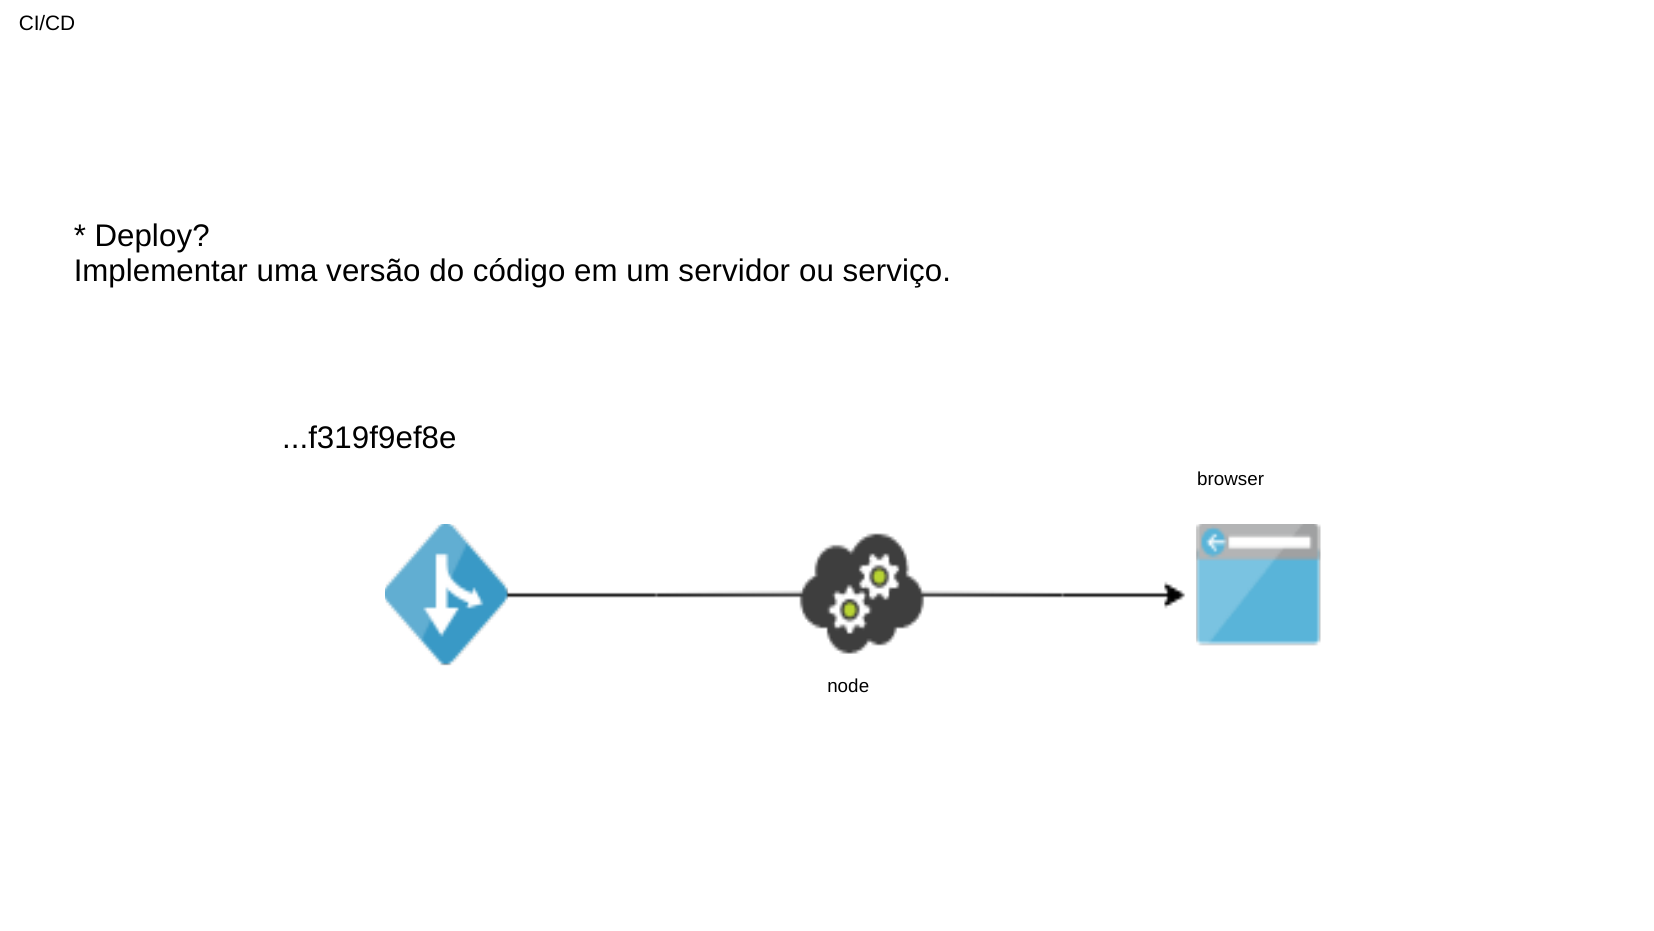

CI/CD
* Deploy?
Implementar uma versão do código em um servidor ou serviço.
...f319f9ef8e
browser
node